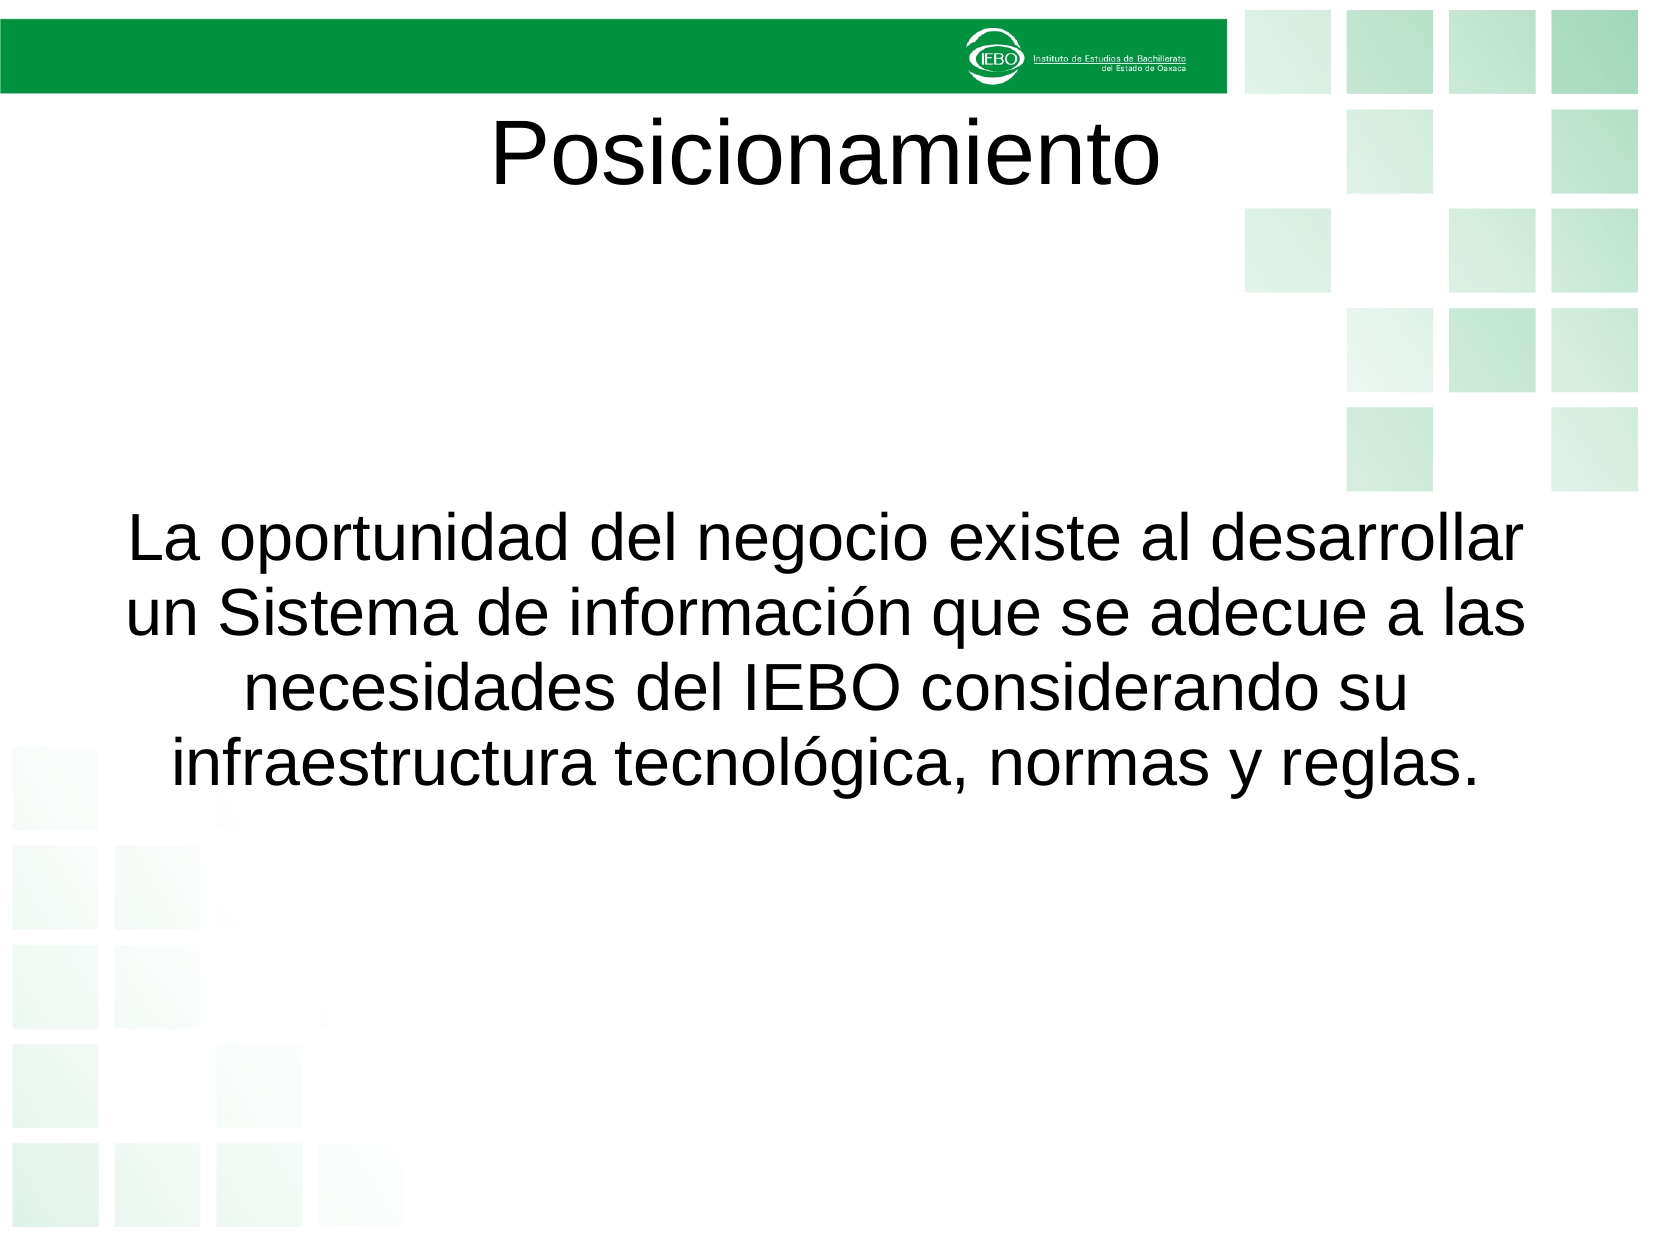

Posicionamiento
# La oportunidad del negocio existe al desarrollar un Sistema de información que se adecue a las necesidades del IEBO considerando su infraestructura tecnológica, normas y reglas.